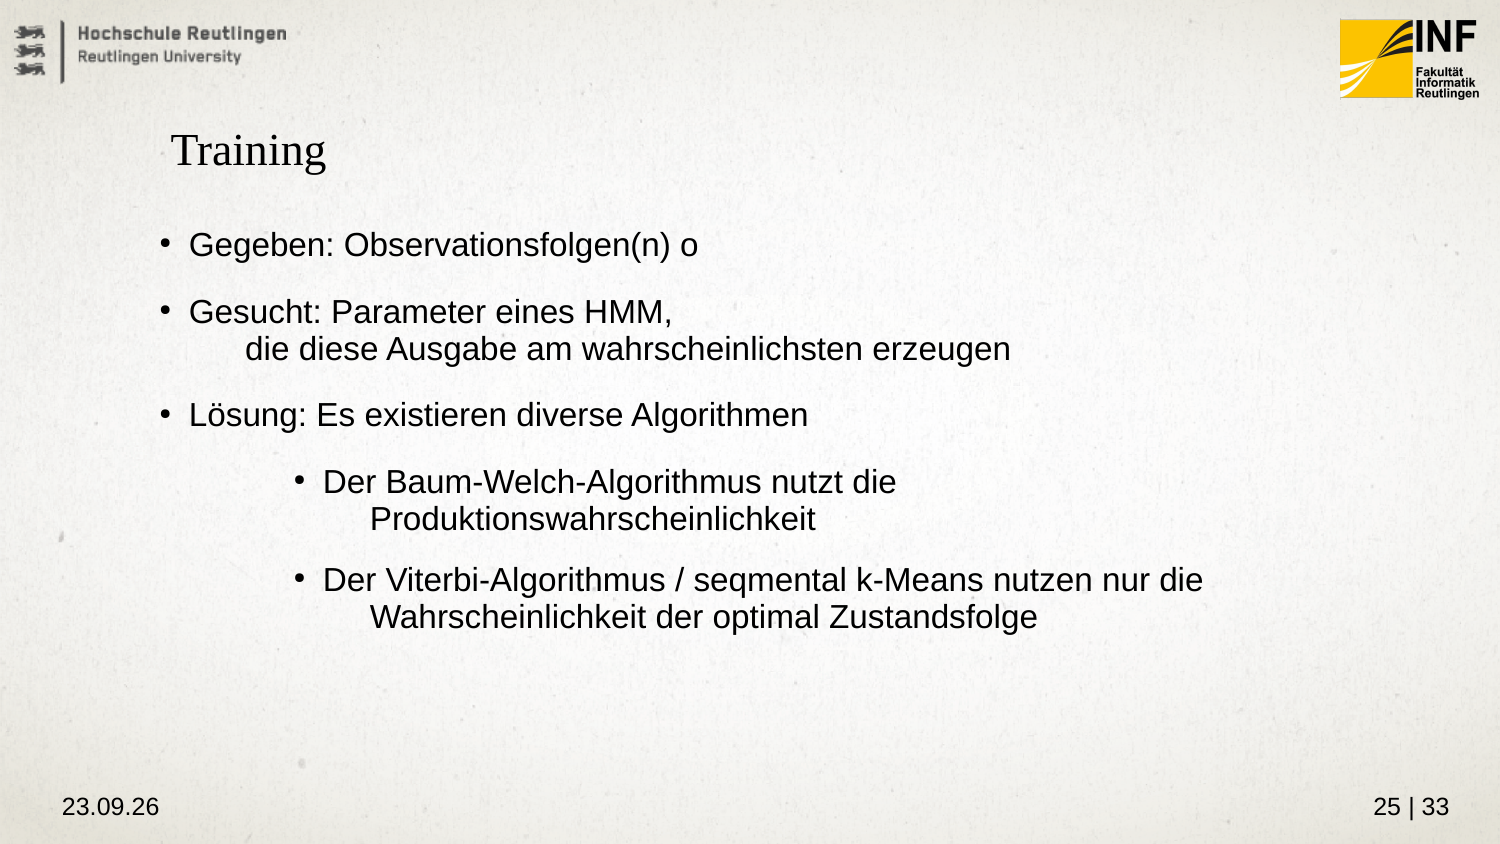

# Training
Gegeben: Observationsfolgen(n) o
Gesucht: Parameter eines HMM,
die diese Ausgabe am wahrscheinlichsten erzeugen
Lösung: Es existieren diverse Algorithmen
Der Baum-Welch-Algorithmus nutzt die Produktionswahrscheinlichkeit
Der Viterbi-Algorithmus / seqmental k-Means nutzen nur die Wahrscheinlichkeit der optimal Zustandsfolge